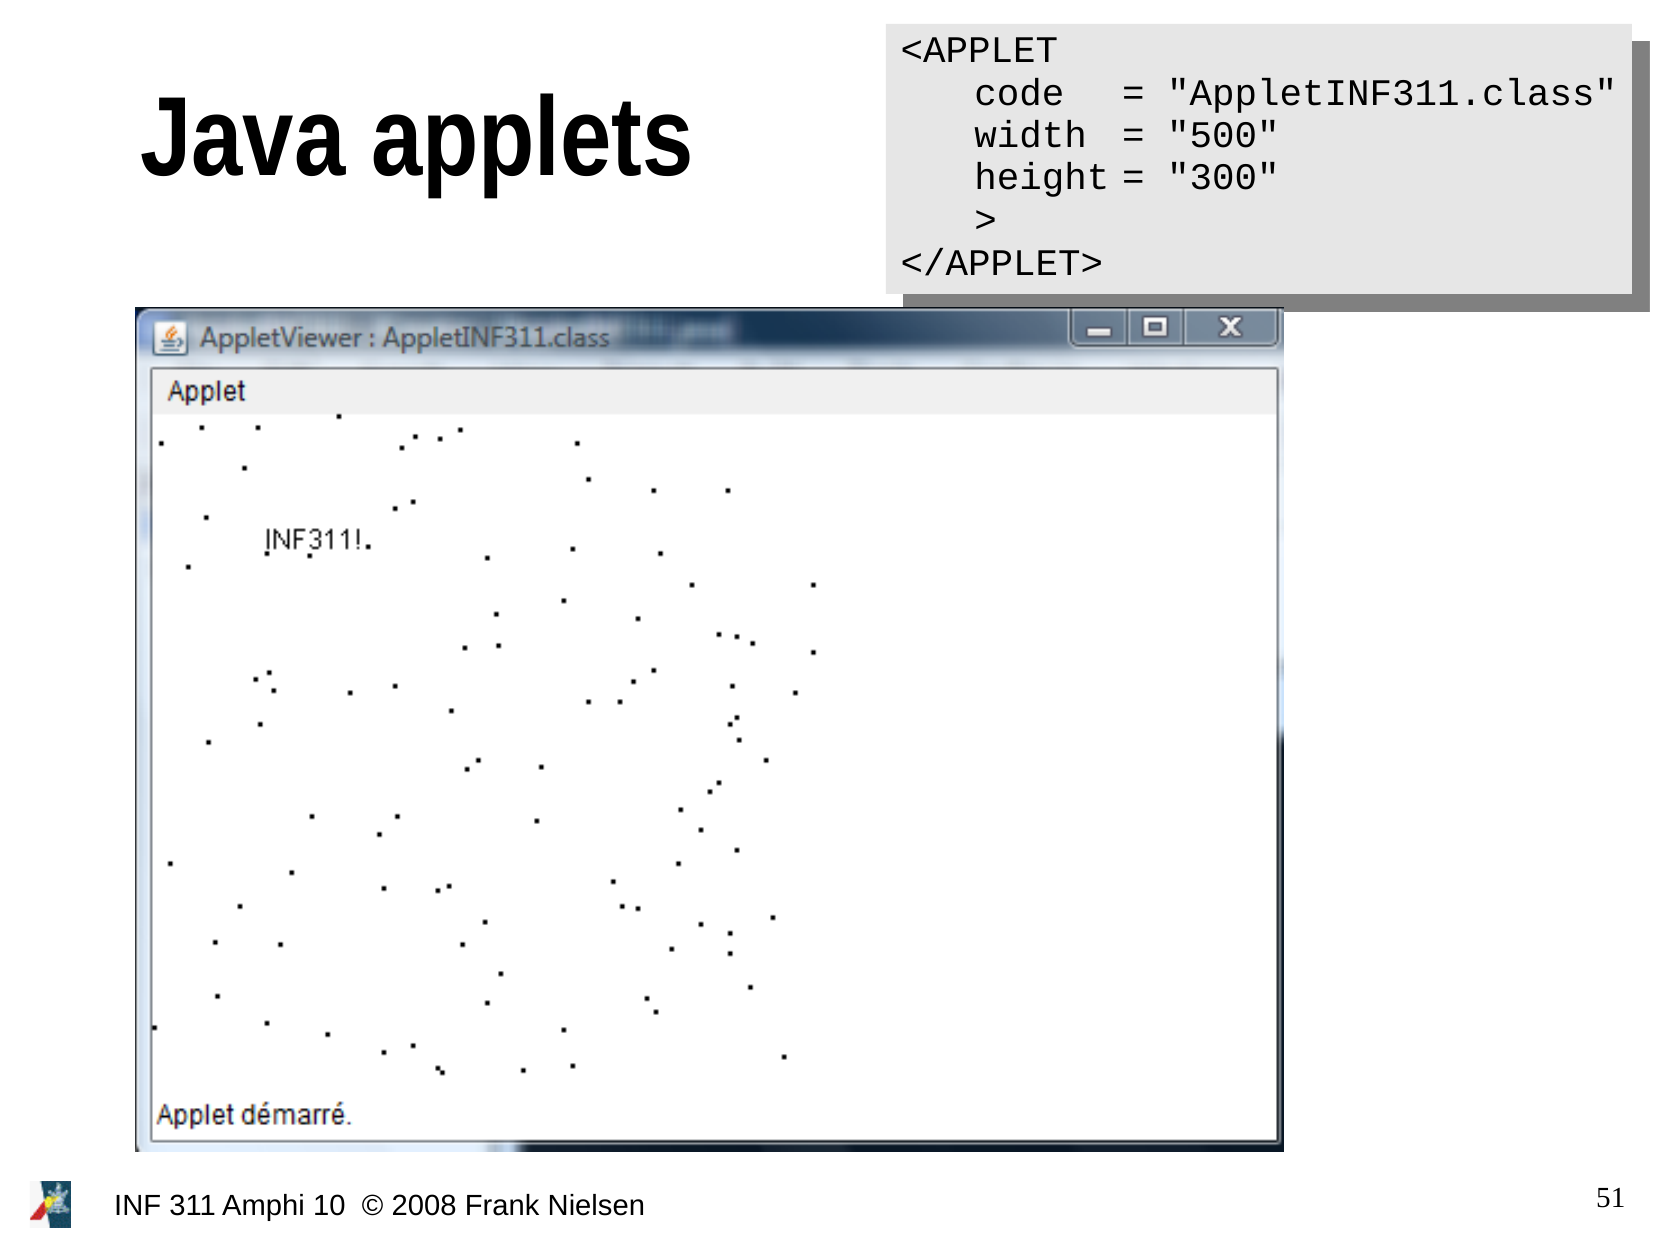

<APPLET
	code	= "AppletINF311.class"
	width	= "500"
	height	= "300"
	>
</APPLET>
Java applets